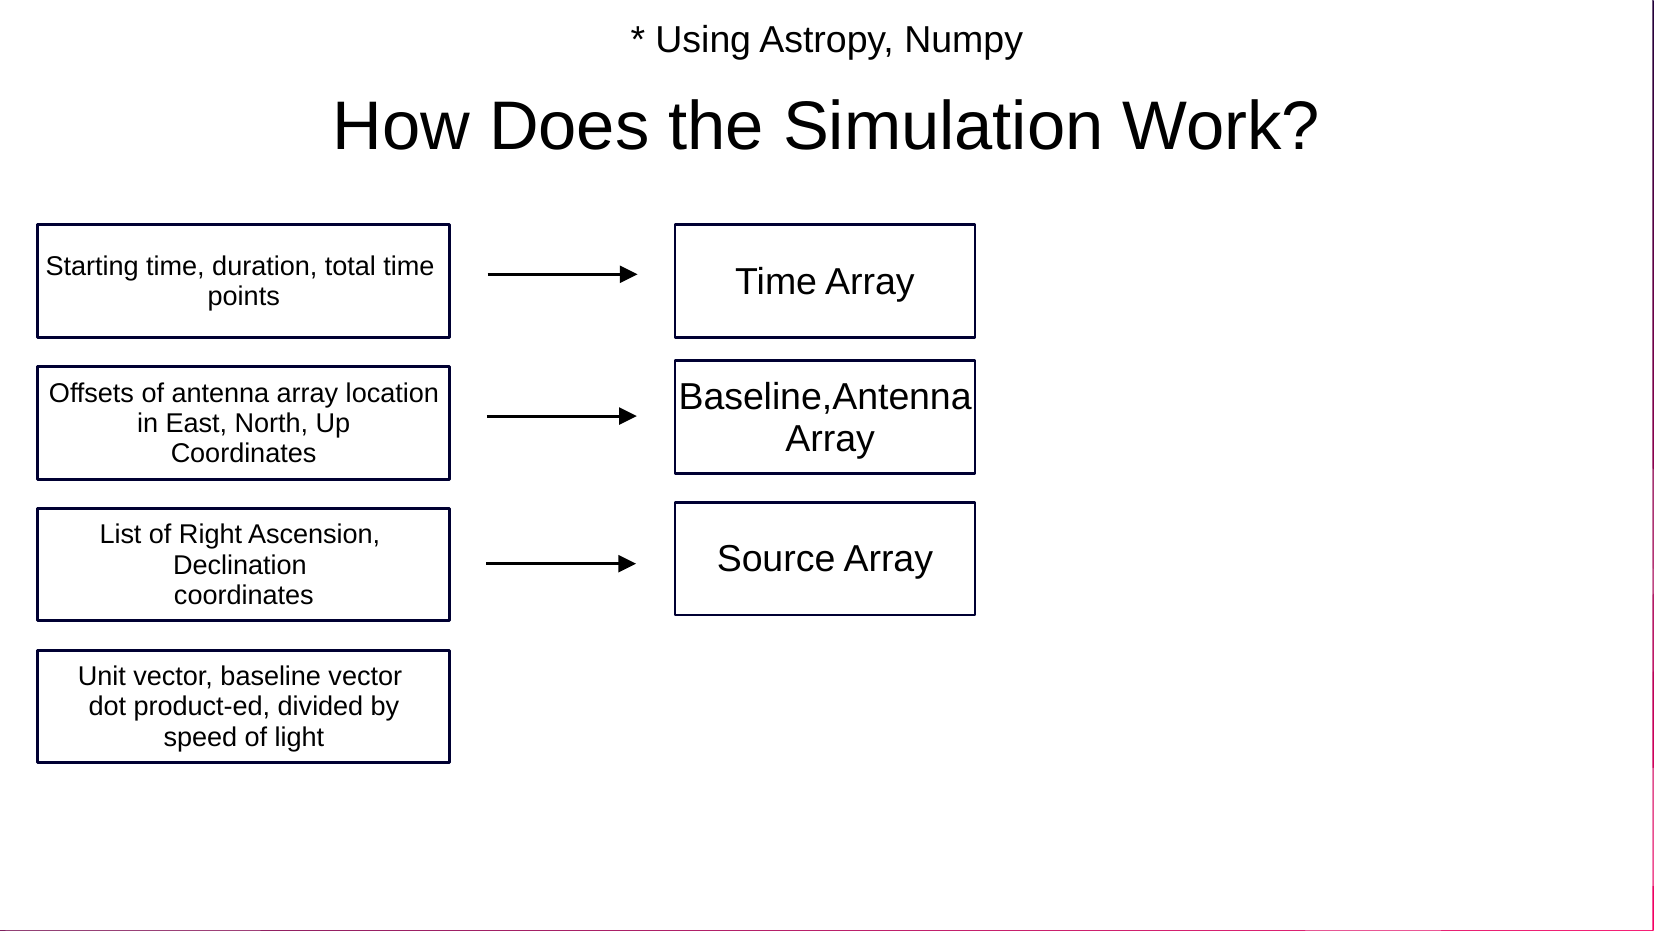

* Using Astropy, Numpy
# How Does the Simulation Work?
Starting time, duration, total time
points
Time Array
Baseline,Antenna
 Array
Offsets of antenna array location
in East, North, Up
Coordinates
Source Array
List of Right Ascension,
Declination
coordinates
Unit vector, baseline vector
dot product-ed, divided by
speed of light